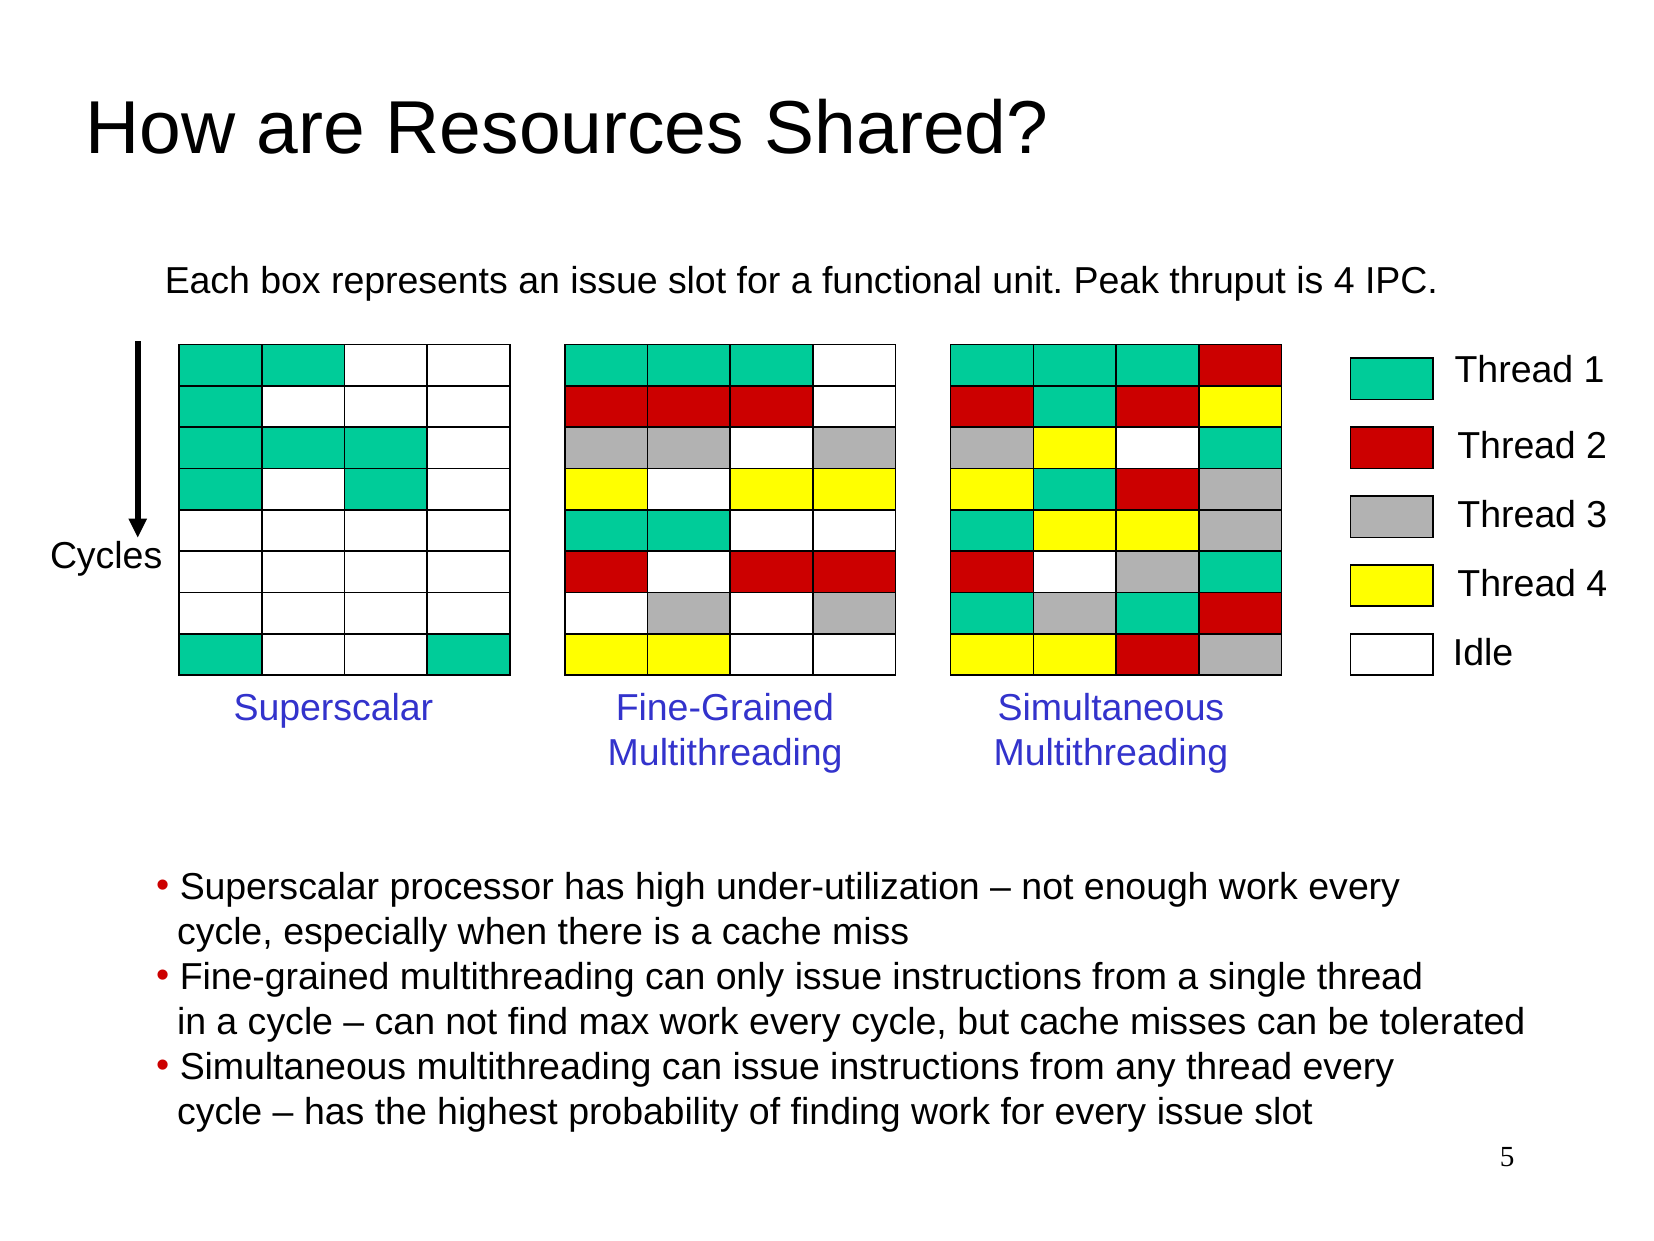

How are Resources Shared?
Each box represents an issue slot for a functional unit. Peak thruput is 4 IPC.
Thread 1
Thread 2
Thread 3
Cycles
Thread 4
Idle
Superscalar
Fine-Grained
Multithreading
Simultaneous
Multithreading
 Superscalar processor has high under-utilization – not enough work every
 cycle, especially when there is a cache miss
 Fine-grained multithreading can only issue instructions from a single thread
 in a cycle – can not find max work every cycle, but cache misses can be tolerated
 Simultaneous multithreading can issue instructions from any thread every
 cycle – has the highest probability of finding work for every issue slot